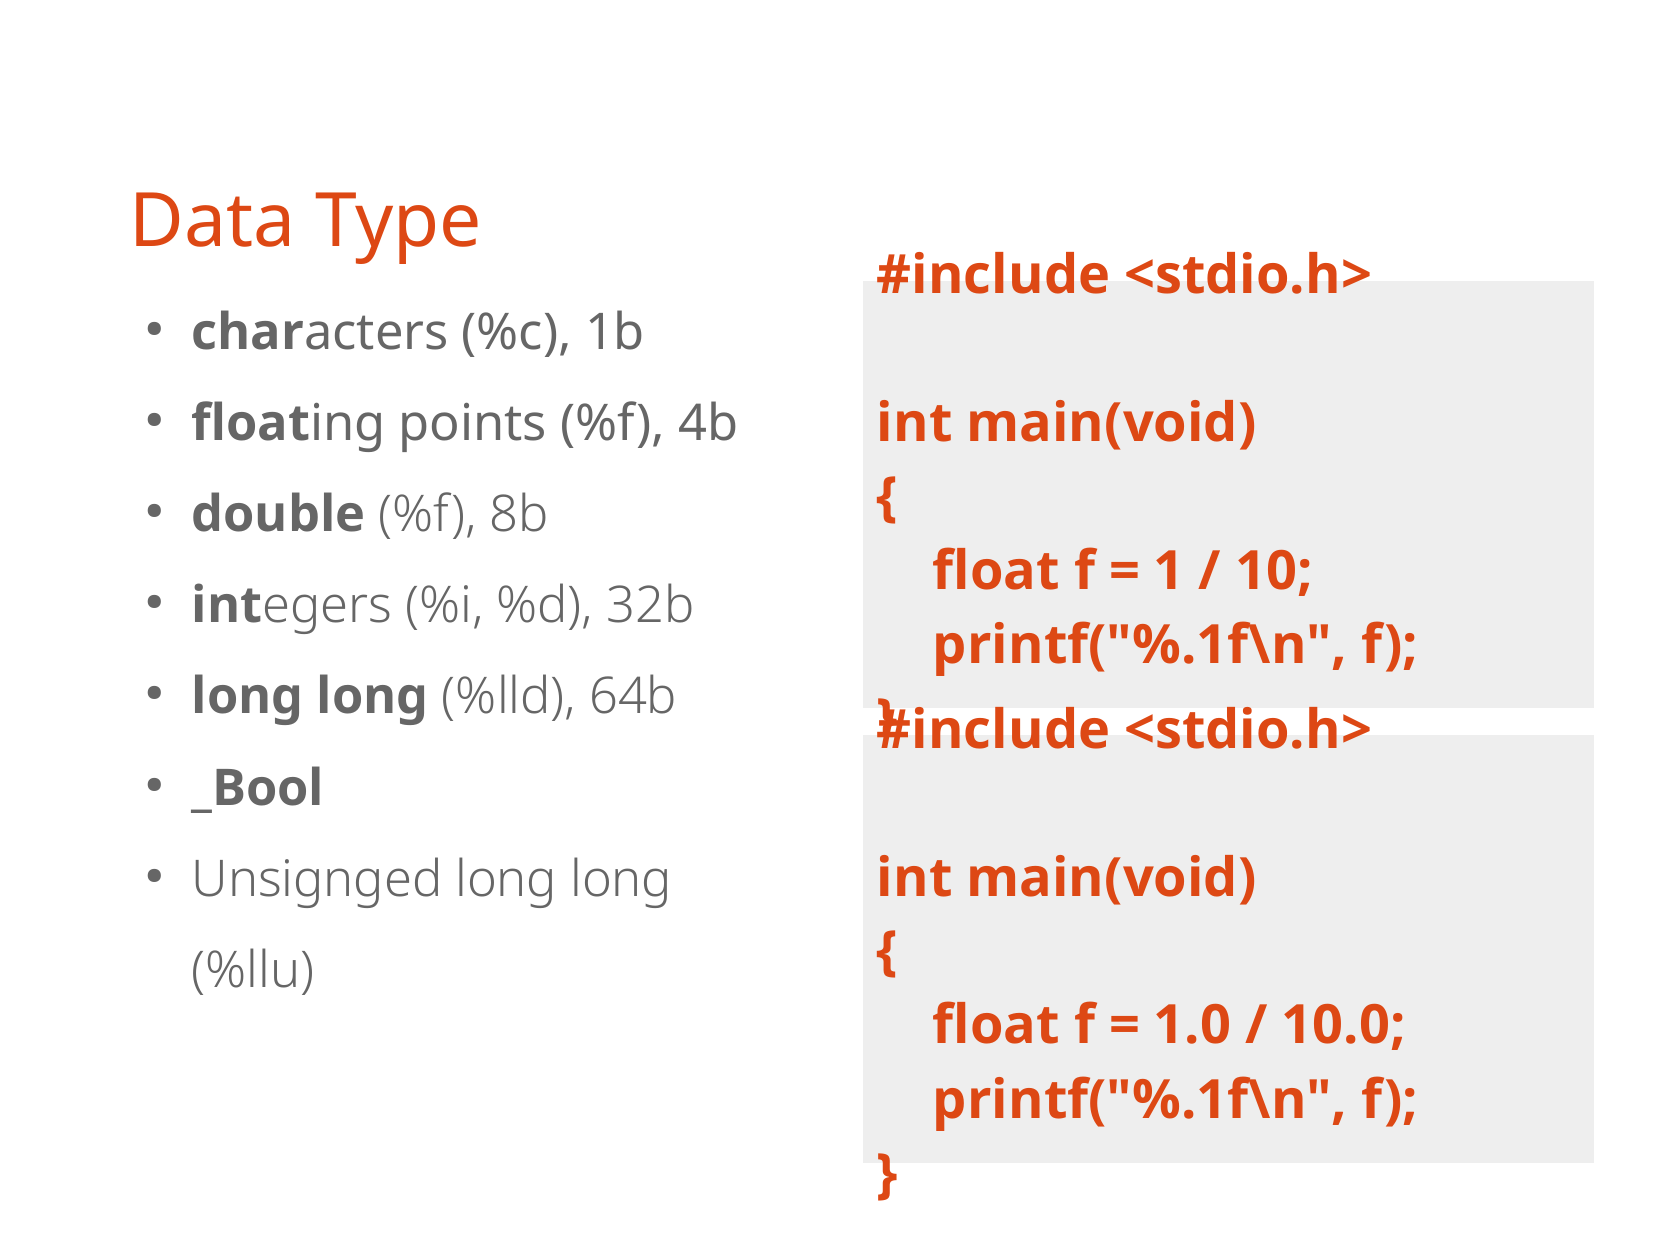

# Data Type
#include <stdio.h>
int main(void)
{
 float f = 1 / 10;
 printf("%.1f\n", f);
}
characters (%c), 1b
floating points (%f), 4b
double (%f), 8b
integers (%i, %d), 32b
long long (%lld), 64b
_Bool
Unsignged long long
(%llu)
#include <stdio.h>
int main(void)
{
 float f = 1.0 / 10.0;
 printf("%.1f\n", f);
}